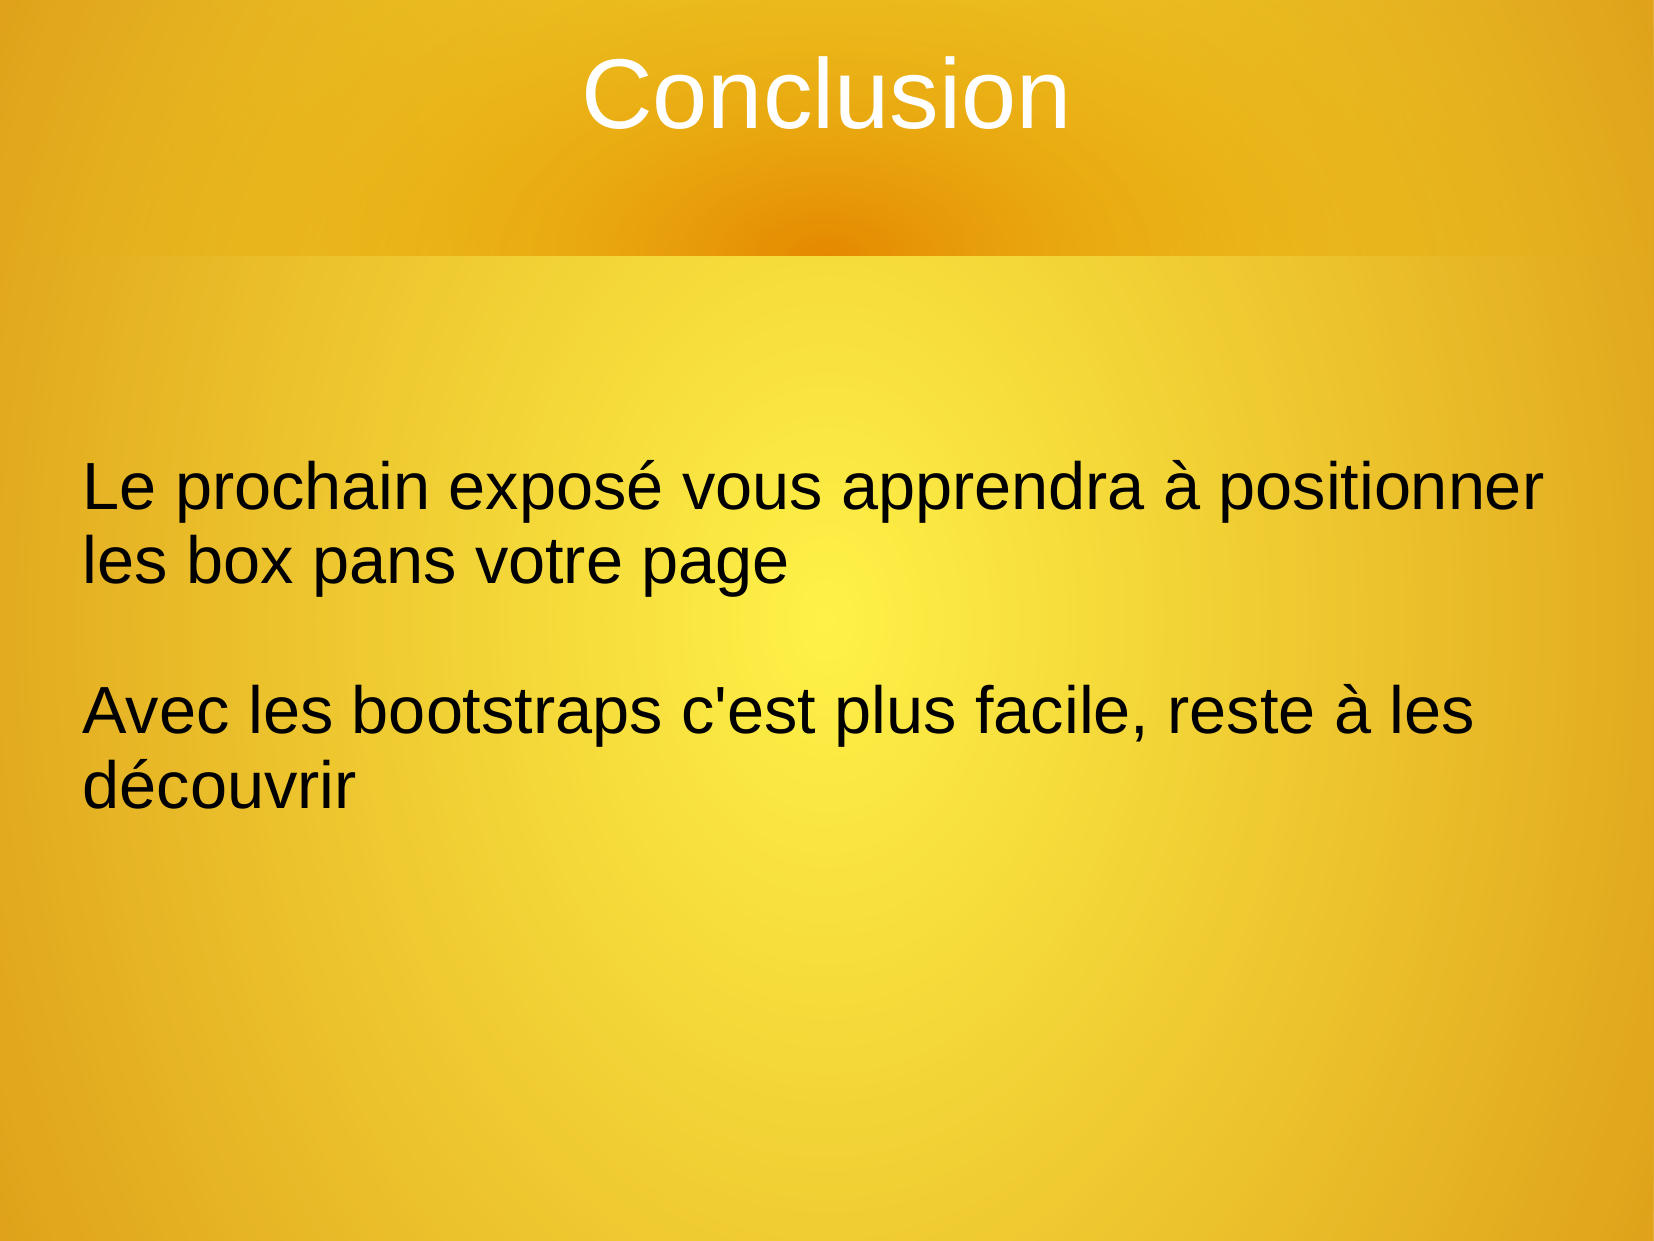

# Conclusion
Le prochain exposé vous apprendra à positionner les box pans votre page
Avec les bootstraps c'est plus facile, reste à les découvrir